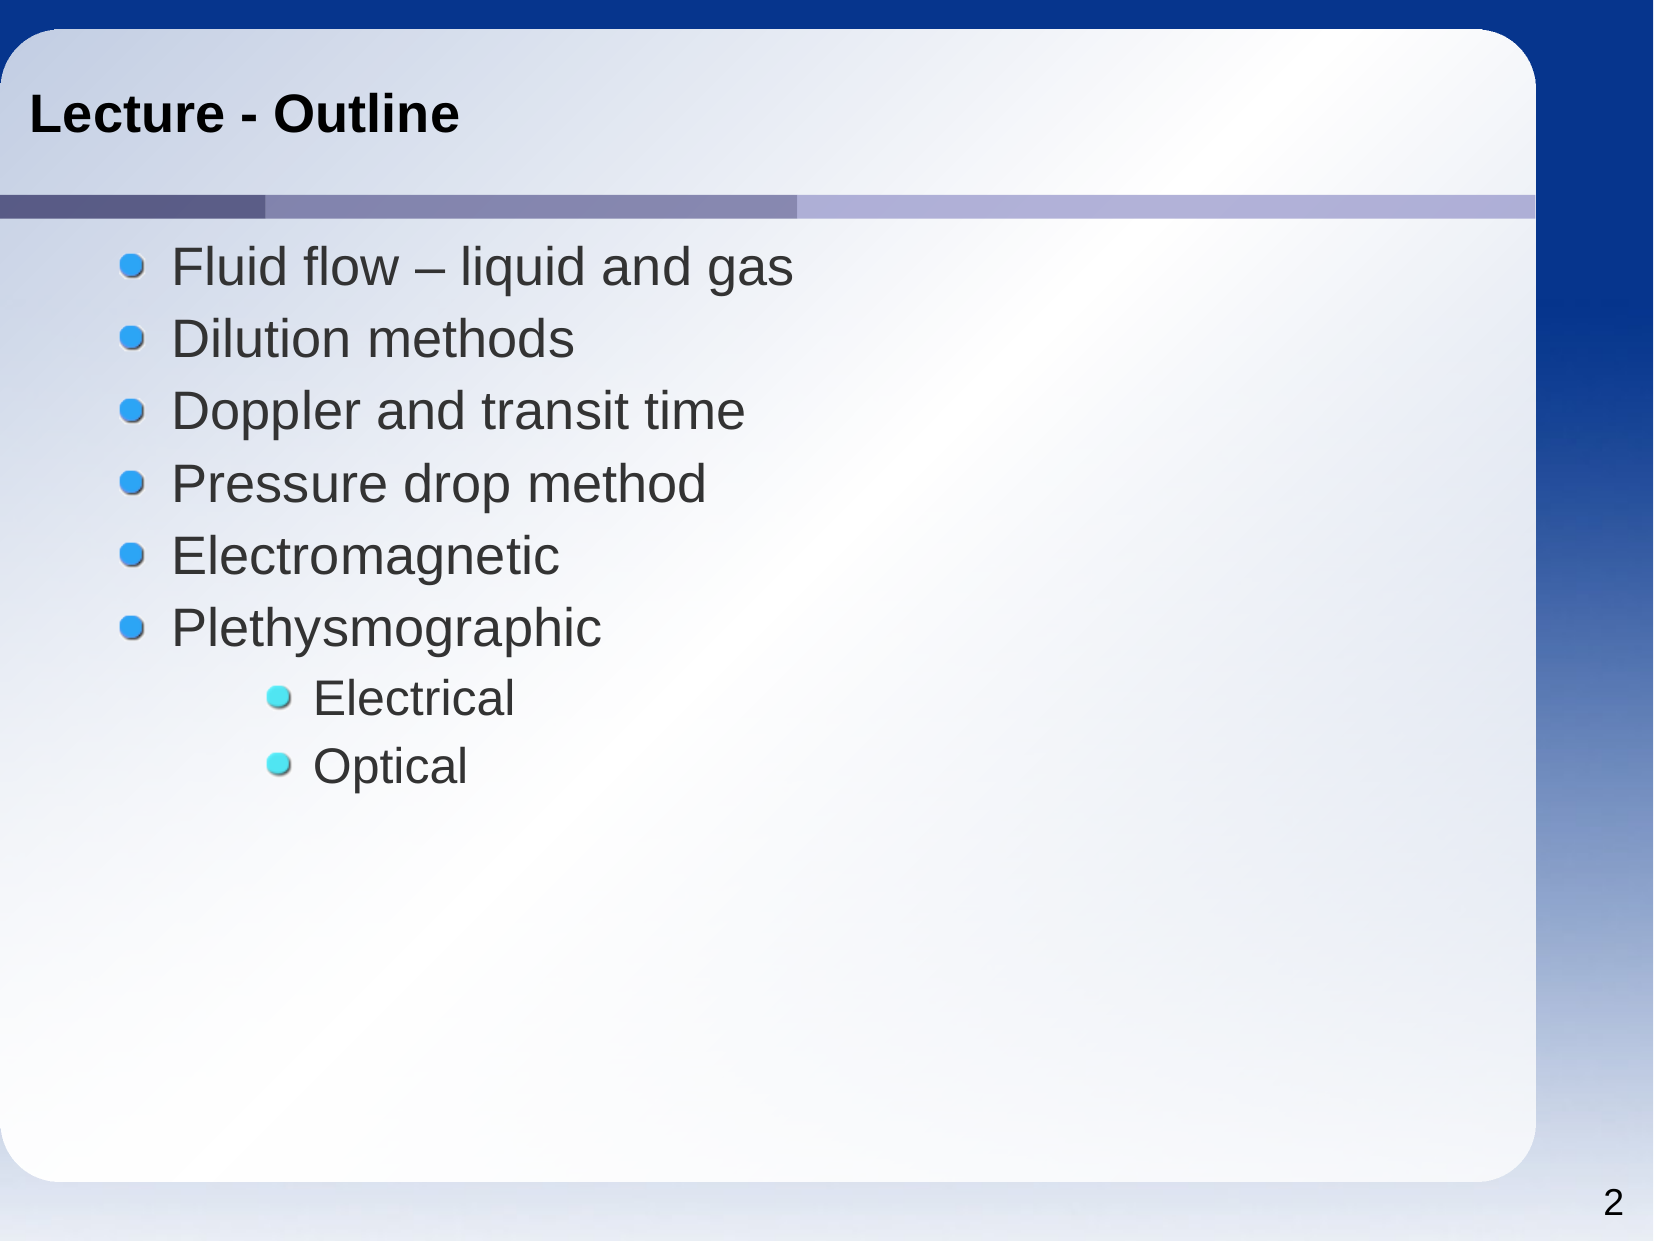

# Lecture - Outline
Fluid flow – liquid and gas
Dilution methods
Doppler and transit time
Pressure drop method
Electromagnetic
Plethysmographic
Electrical
Optical
2